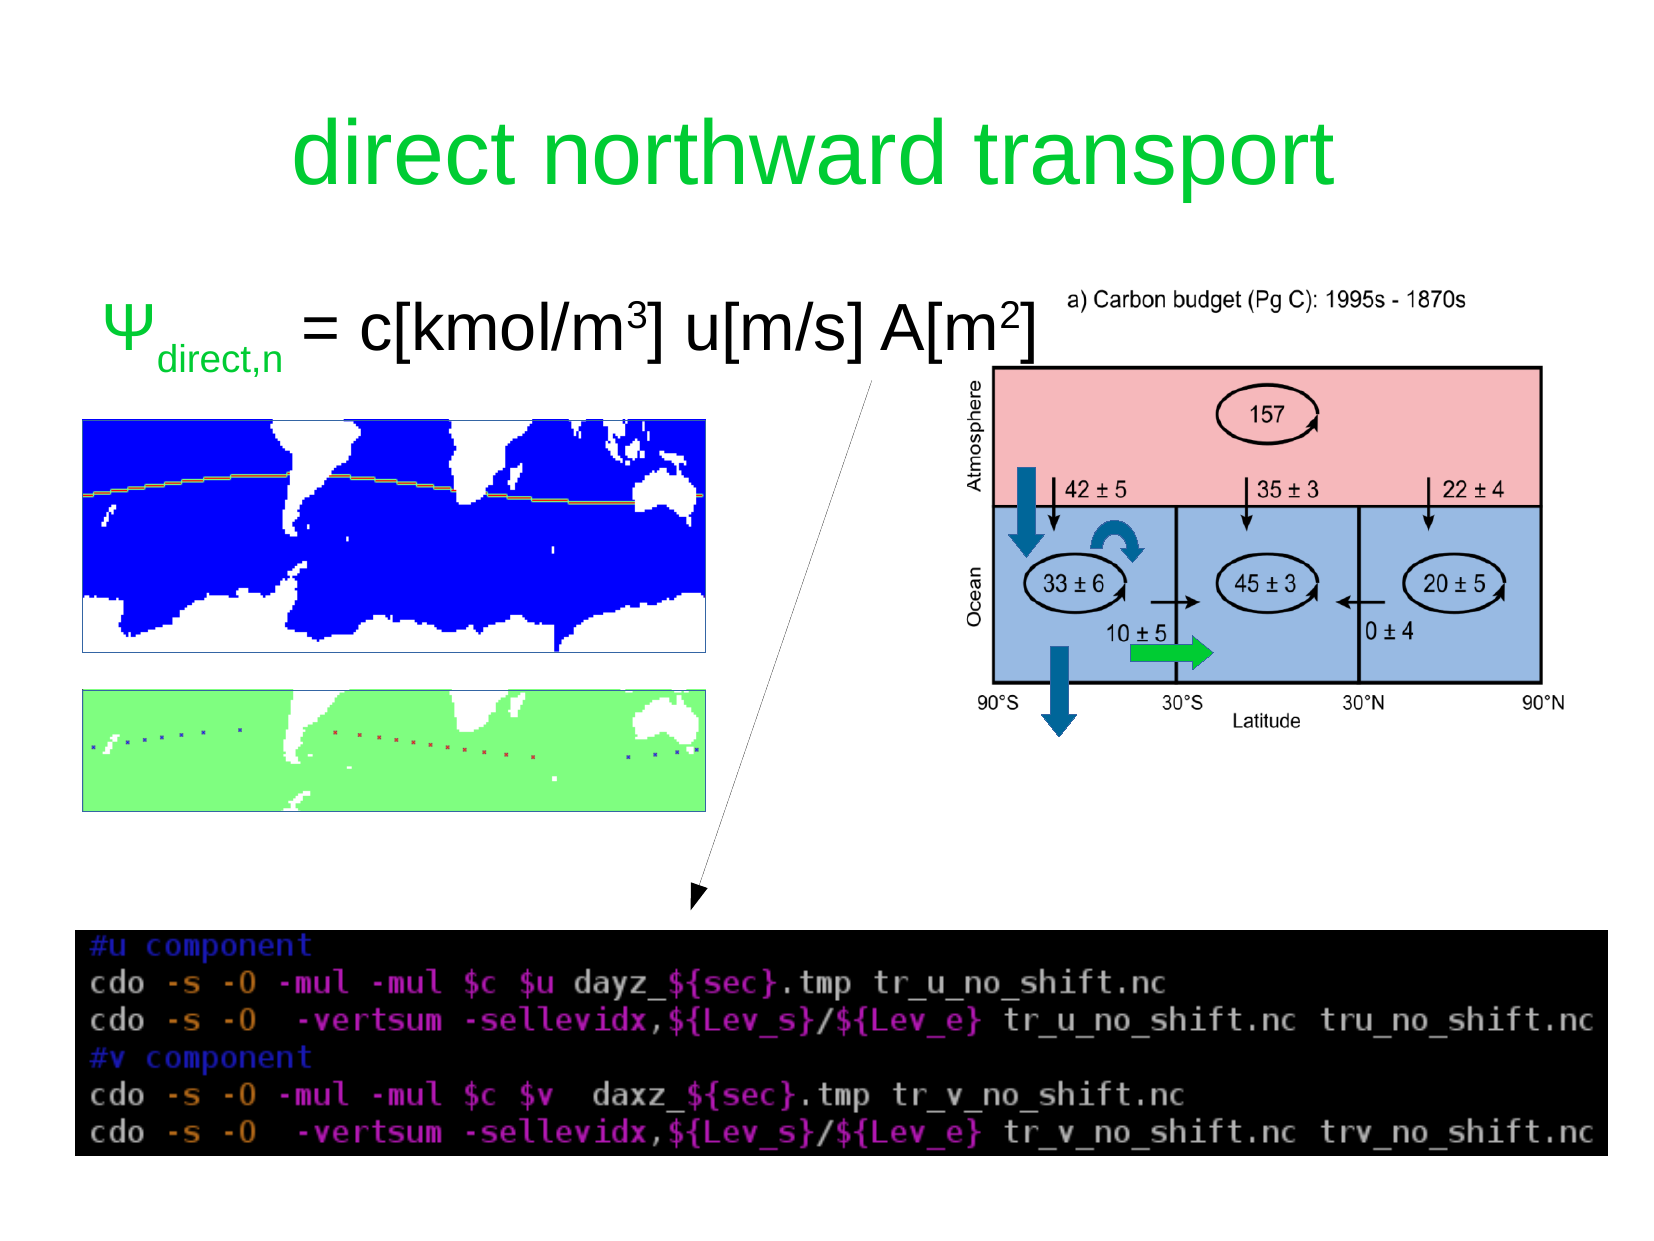

# direct northward transport
 Ψdirect,n = c[kmol/m3] u[m/s] A[m2]